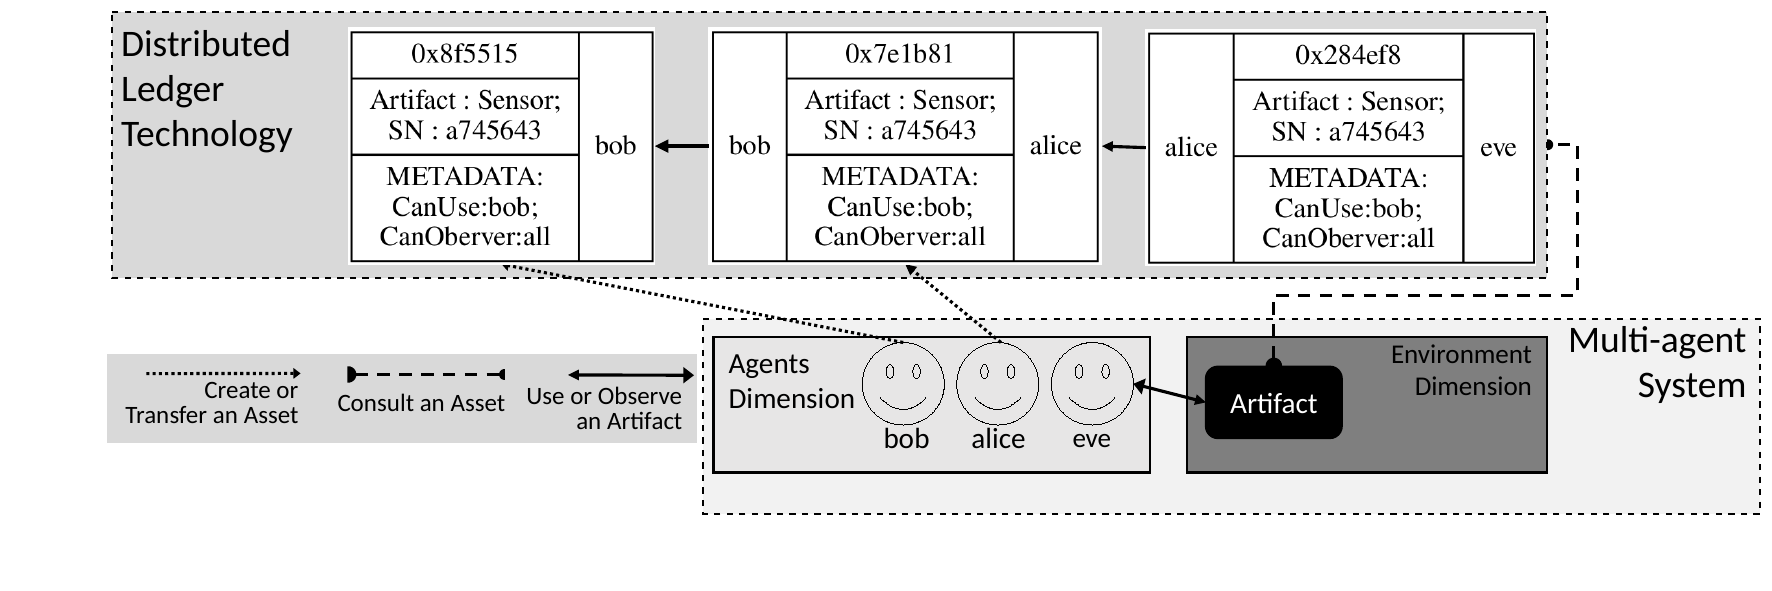

Distributed
Ledger
Technology
Multi-agent
System
Environment Dimension
Agents Dimension
alice
Artifact
Create or Transfer an Asset
Use or Observe an Artifact
Consult an Asset
bob
eve